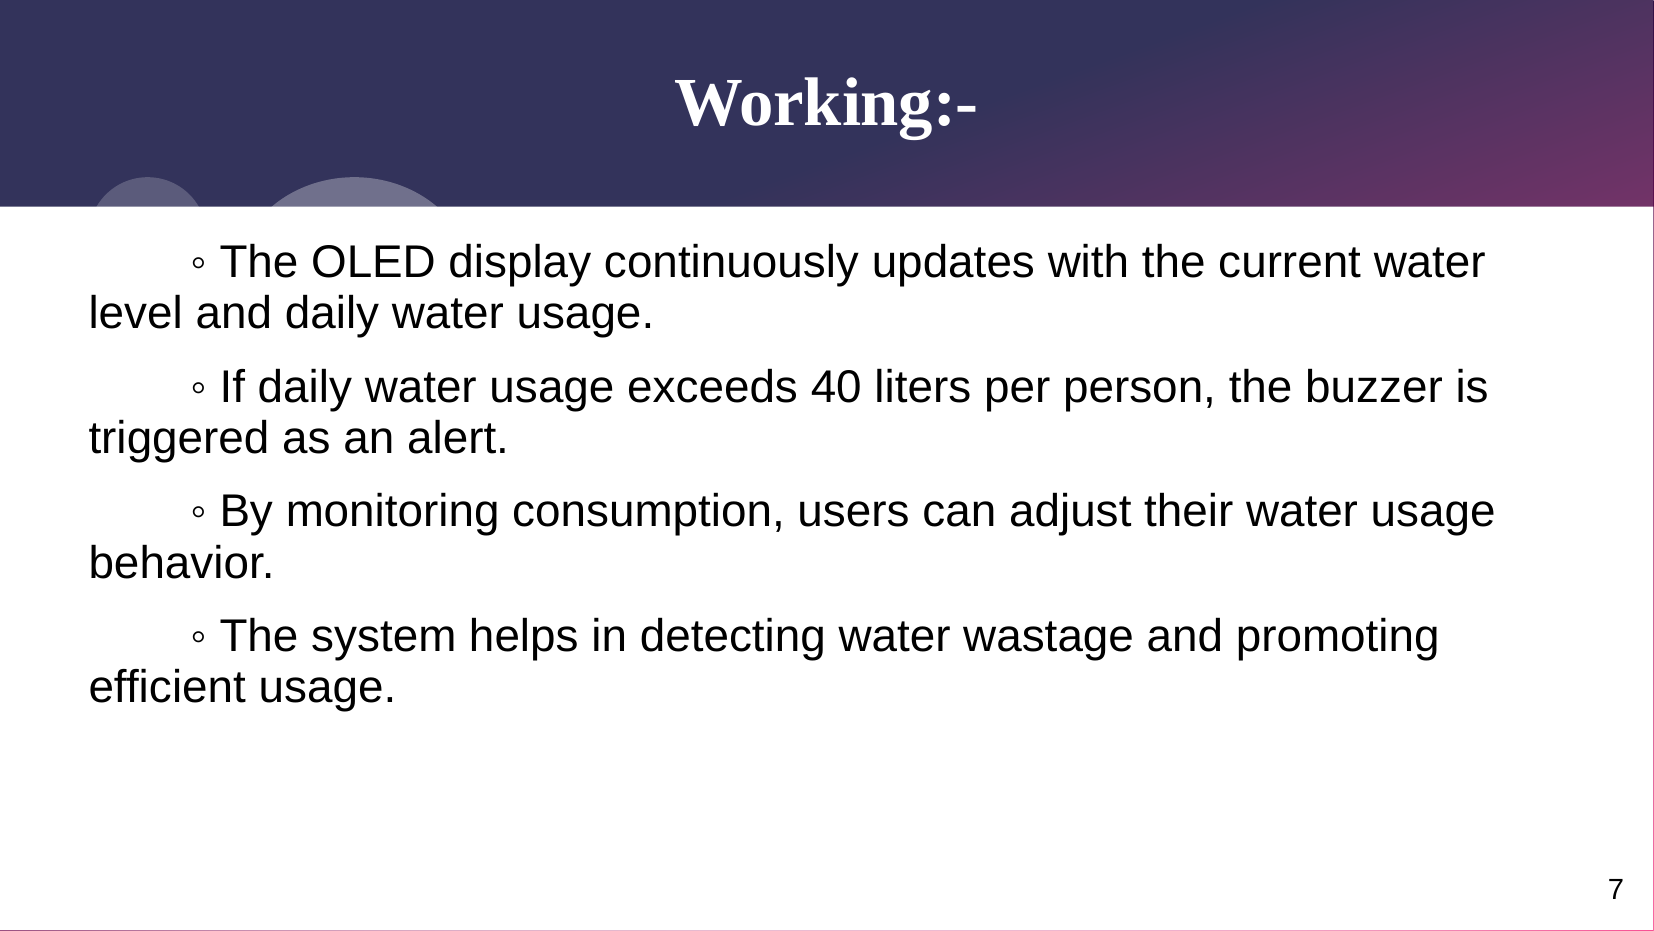

# Working:-
 ◦ The OLED display continuously updates with the current water level and daily water usage.
 ◦ If daily water usage exceeds 40 liters per person, the buzzer is triggered as an alert.
 ◦ By monitoring consumption, users can adjust their water usage behavior.
 ◦ The system helps in detecting water wastage and promoting efficient usage.
7